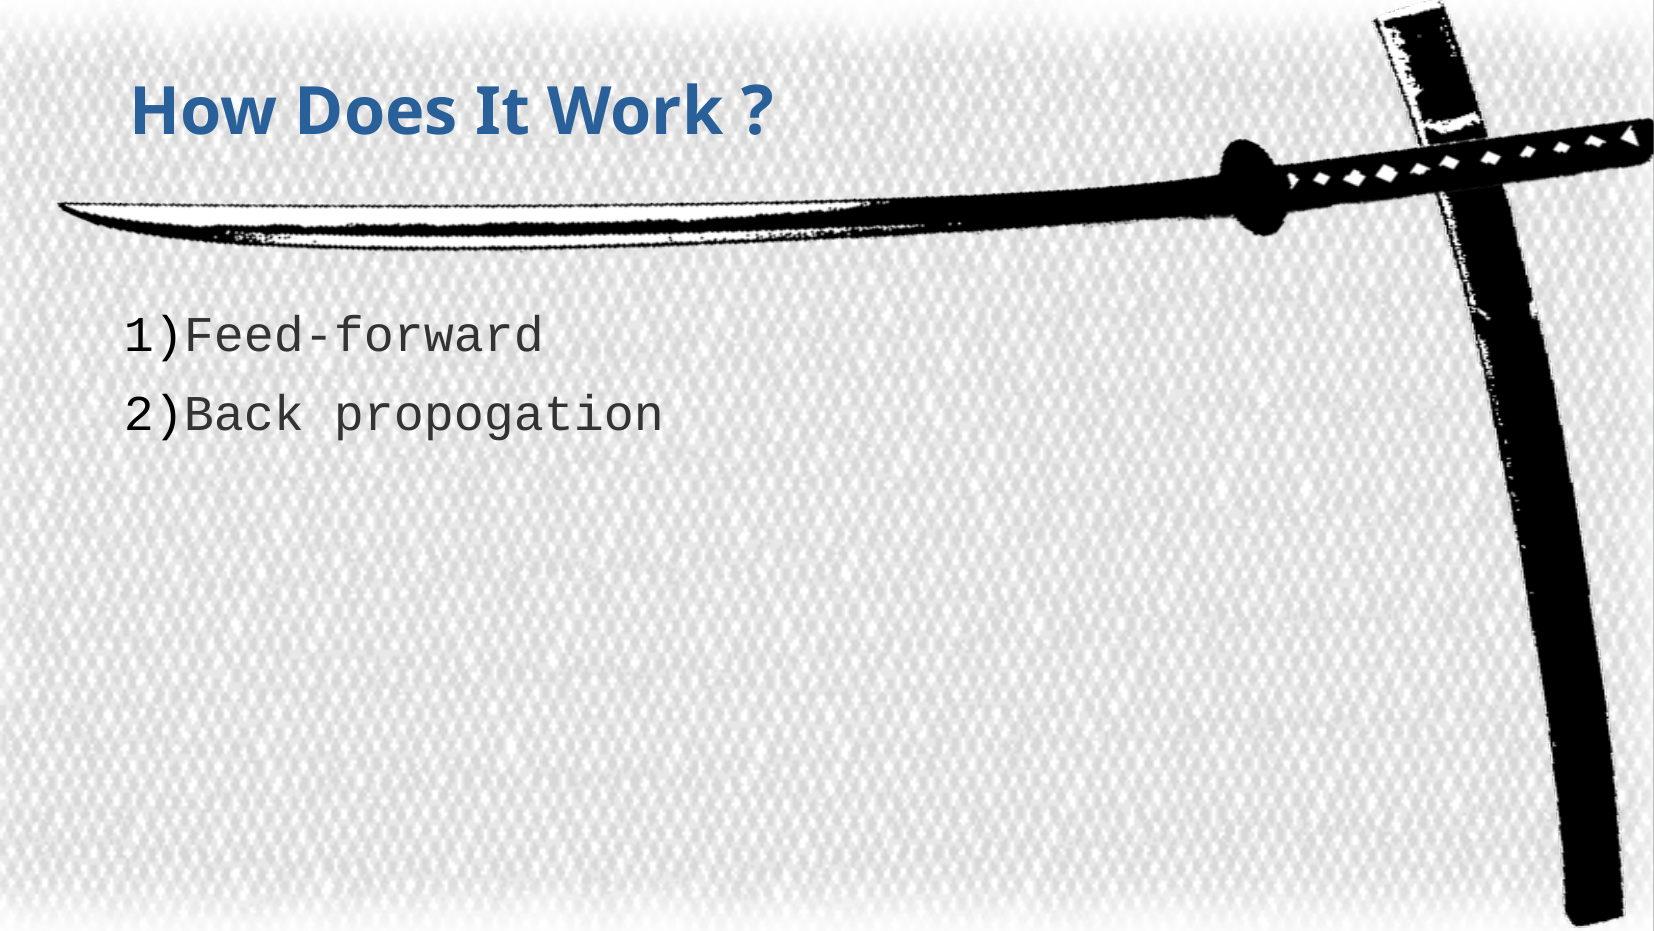

# How Does It Work ?
Feed-forward
Back propogation